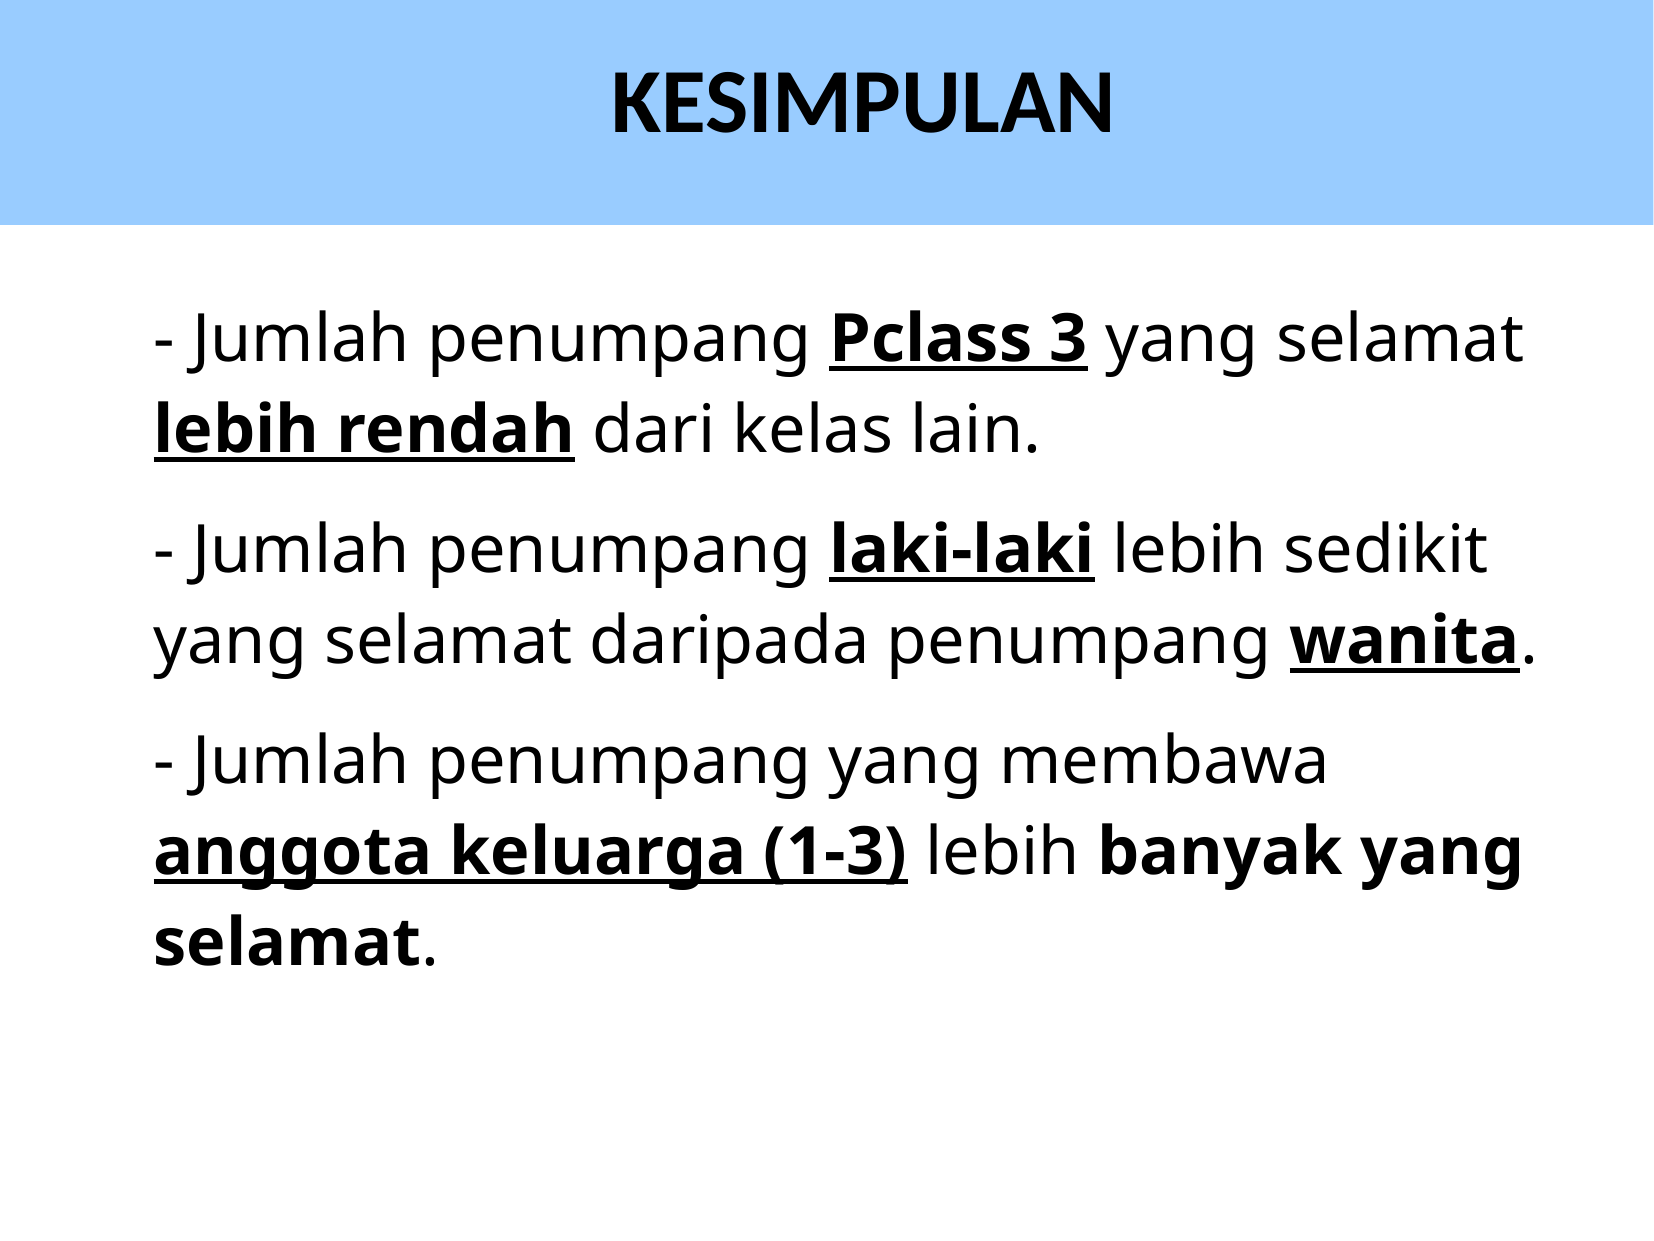

KESIMPULAN
#
- Jumlah penumpang Pclass 3 yang selamat lebih rendah dari kelas lain.
- Jumlah penumpang laki-laki lebih sedikit yang selamat daripada penumpang wanita.
- Jumlah penumpang yang membawa anggota keluarga (1-3) lebih banyak yang selamat.